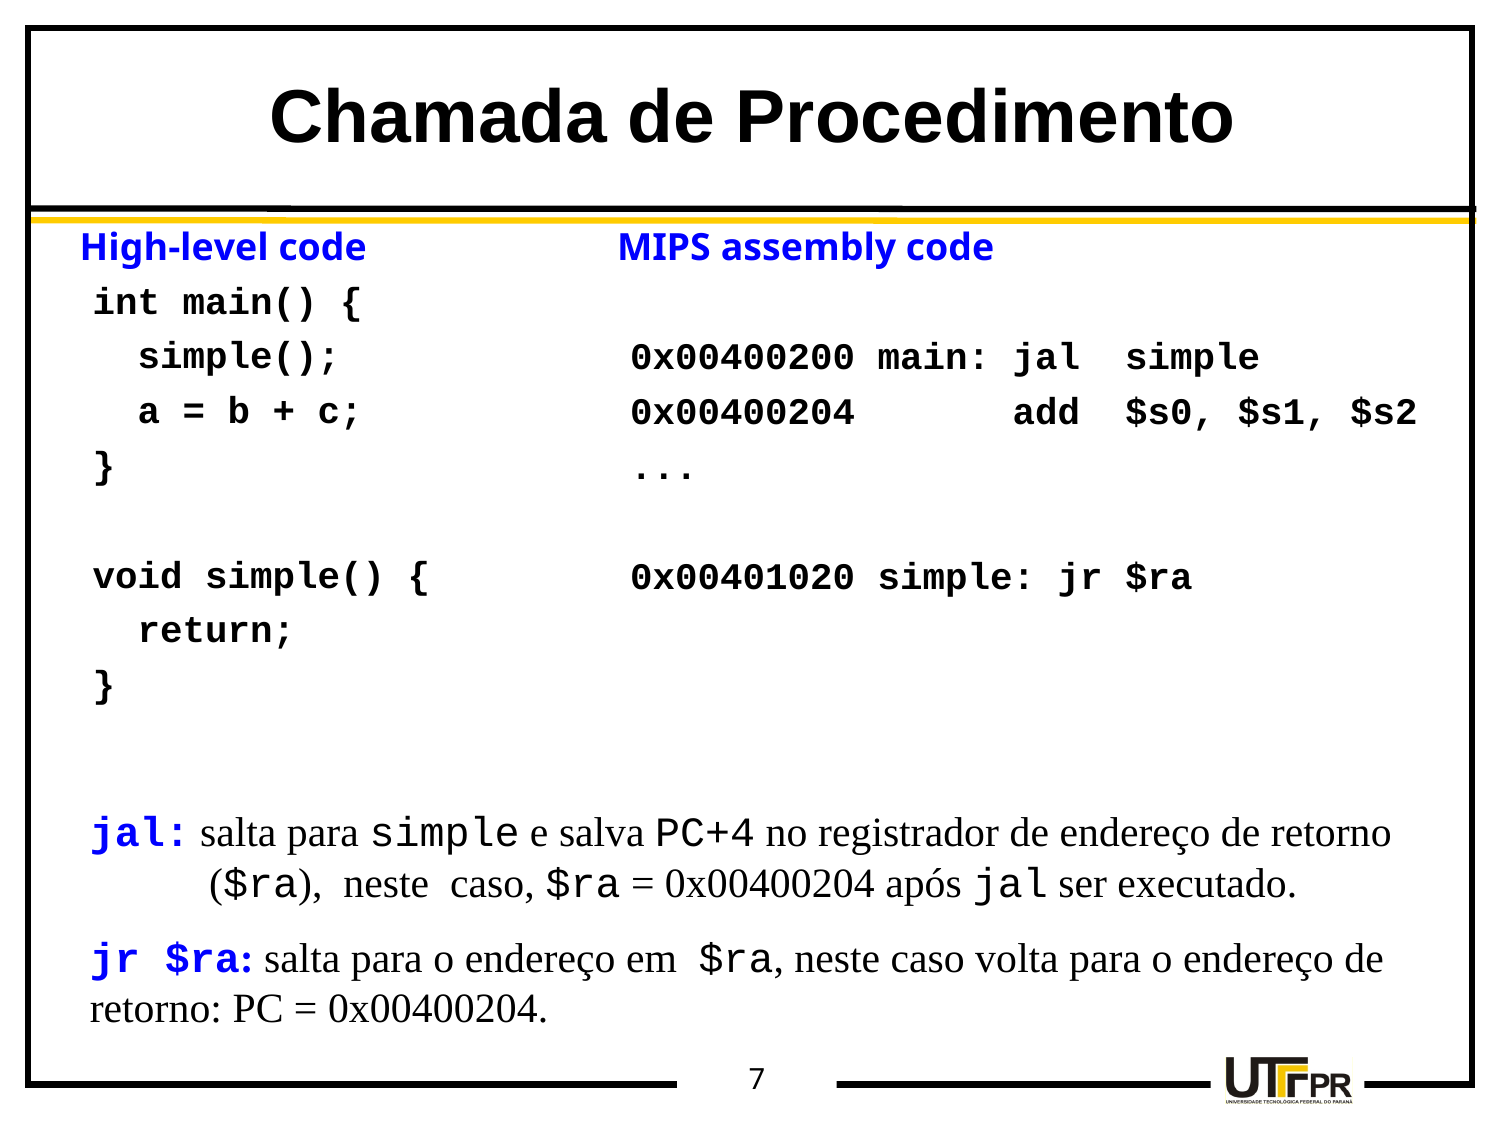

# Chamada de Procedimento
High-level code
int main() {
 simple();
 a = b + c;
}
void simple() {
 return;
}
MIPS assembly code
0x00400200 main: jal simple
0x00400204 add $s0, $s1, $s2
...
0x00401020 simple: jr $ra
jal: salta para simple e salva PC+4 no registrador de endereço de retorno
 ($ra), neste caso, $ra = 0x00400204 após jal ser executado.
jr $ra: salta para o endereço em $ra, neste caso volta para o endereço de retorno: PC = 0x00400204.